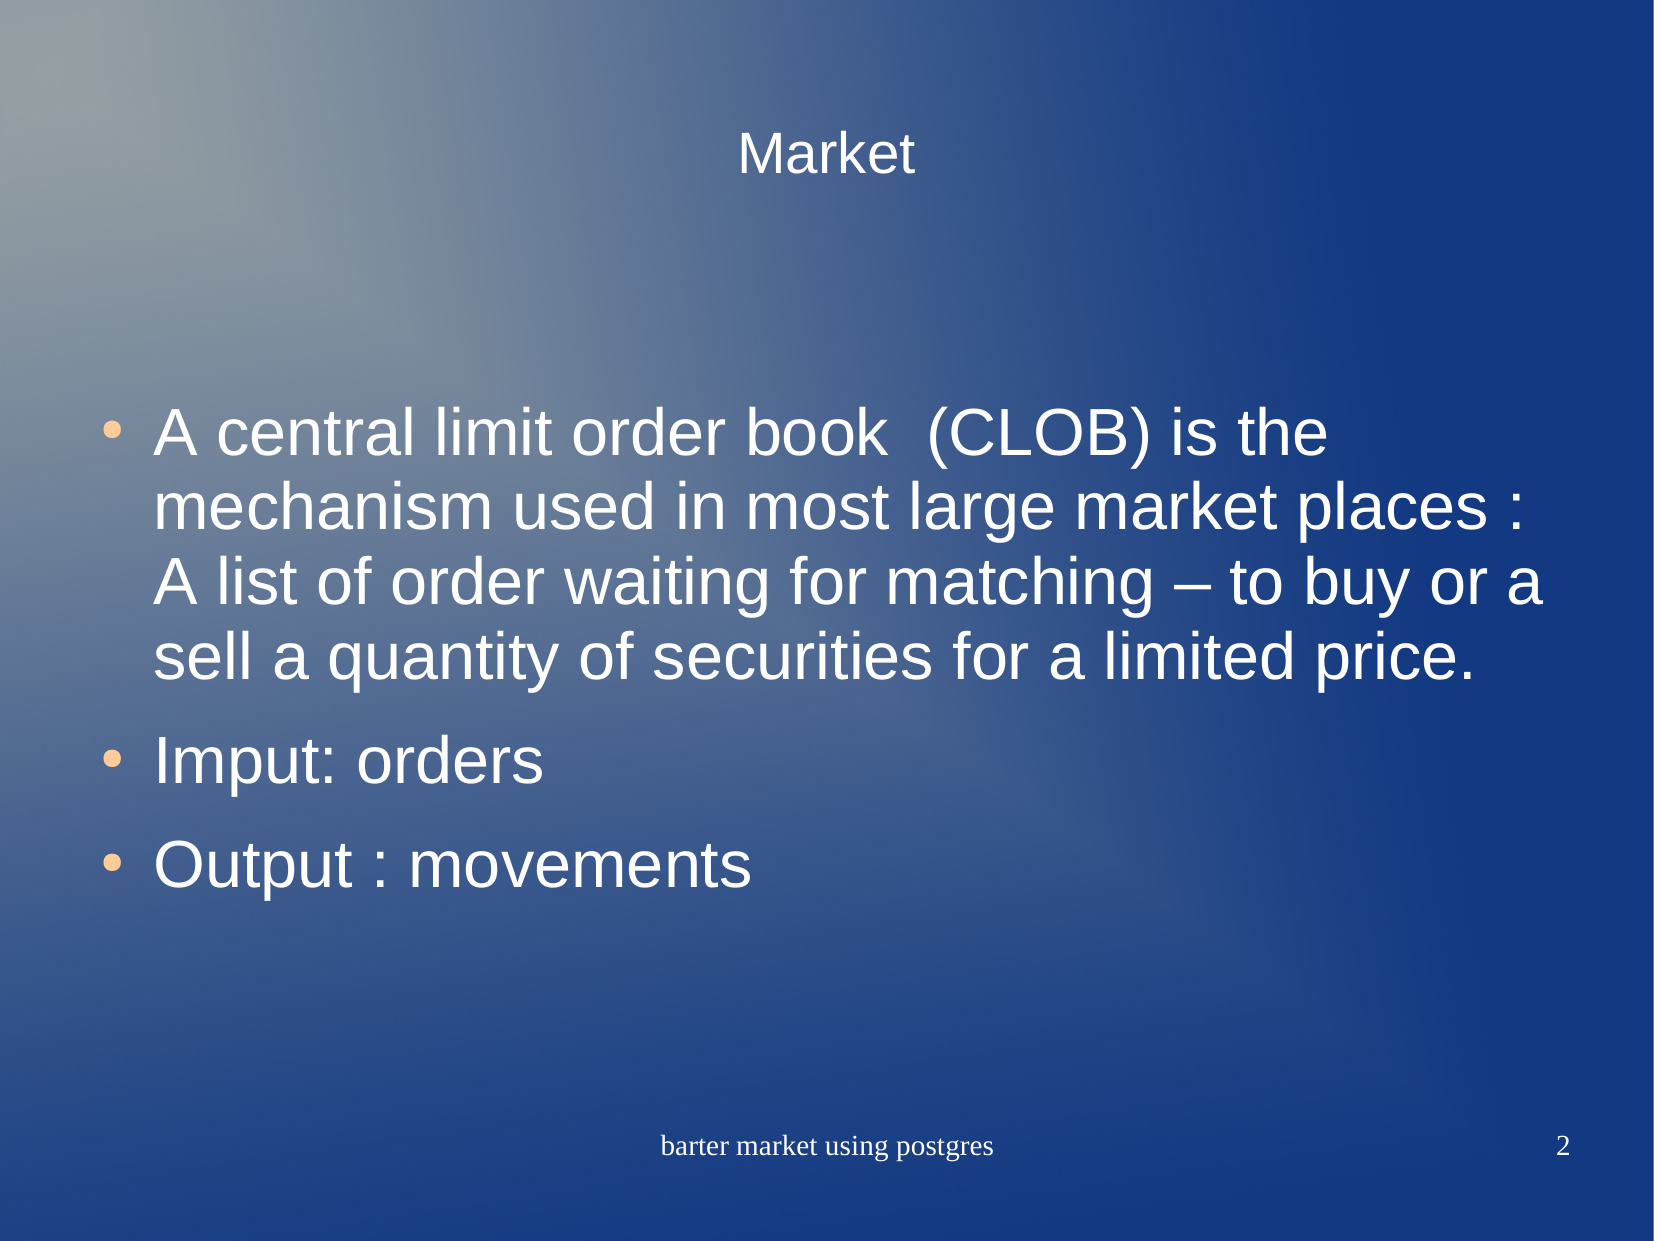

# Market
A central limit order book (CLOB) is the mechanism used in most large market places : A list of order waiting for matching – to buy or a sell a quantity of securities for a limited price.
Imput: orders
Output : movements
barter market using postgres
2